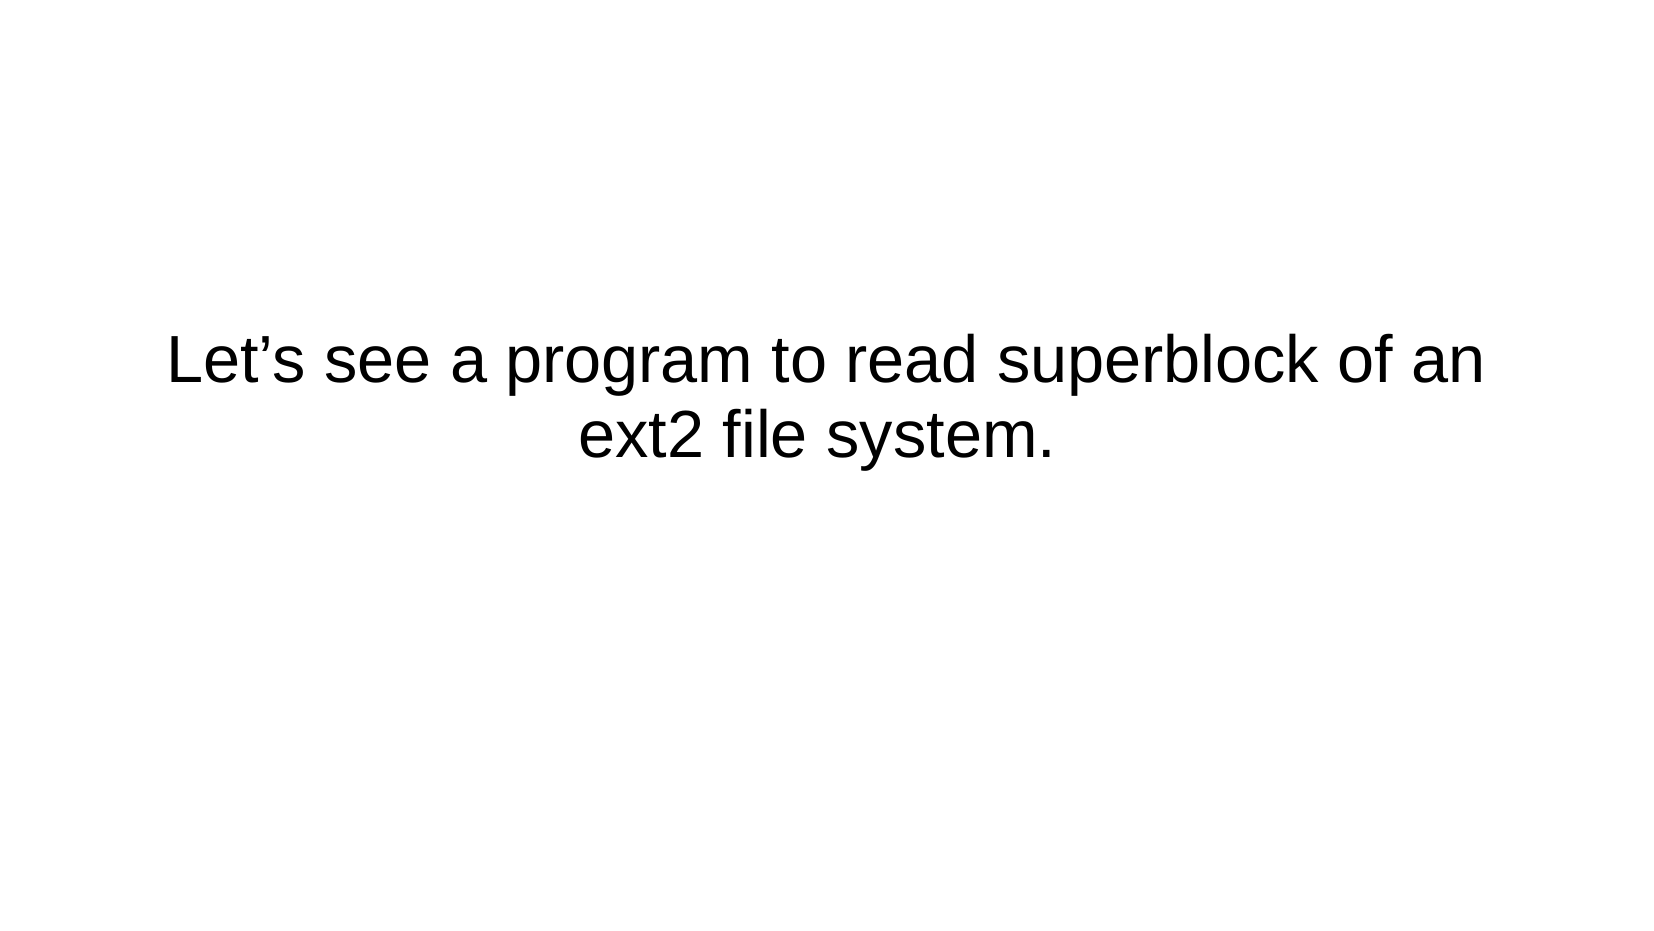

Let’s see a program to read superblock of an ext2 file system.